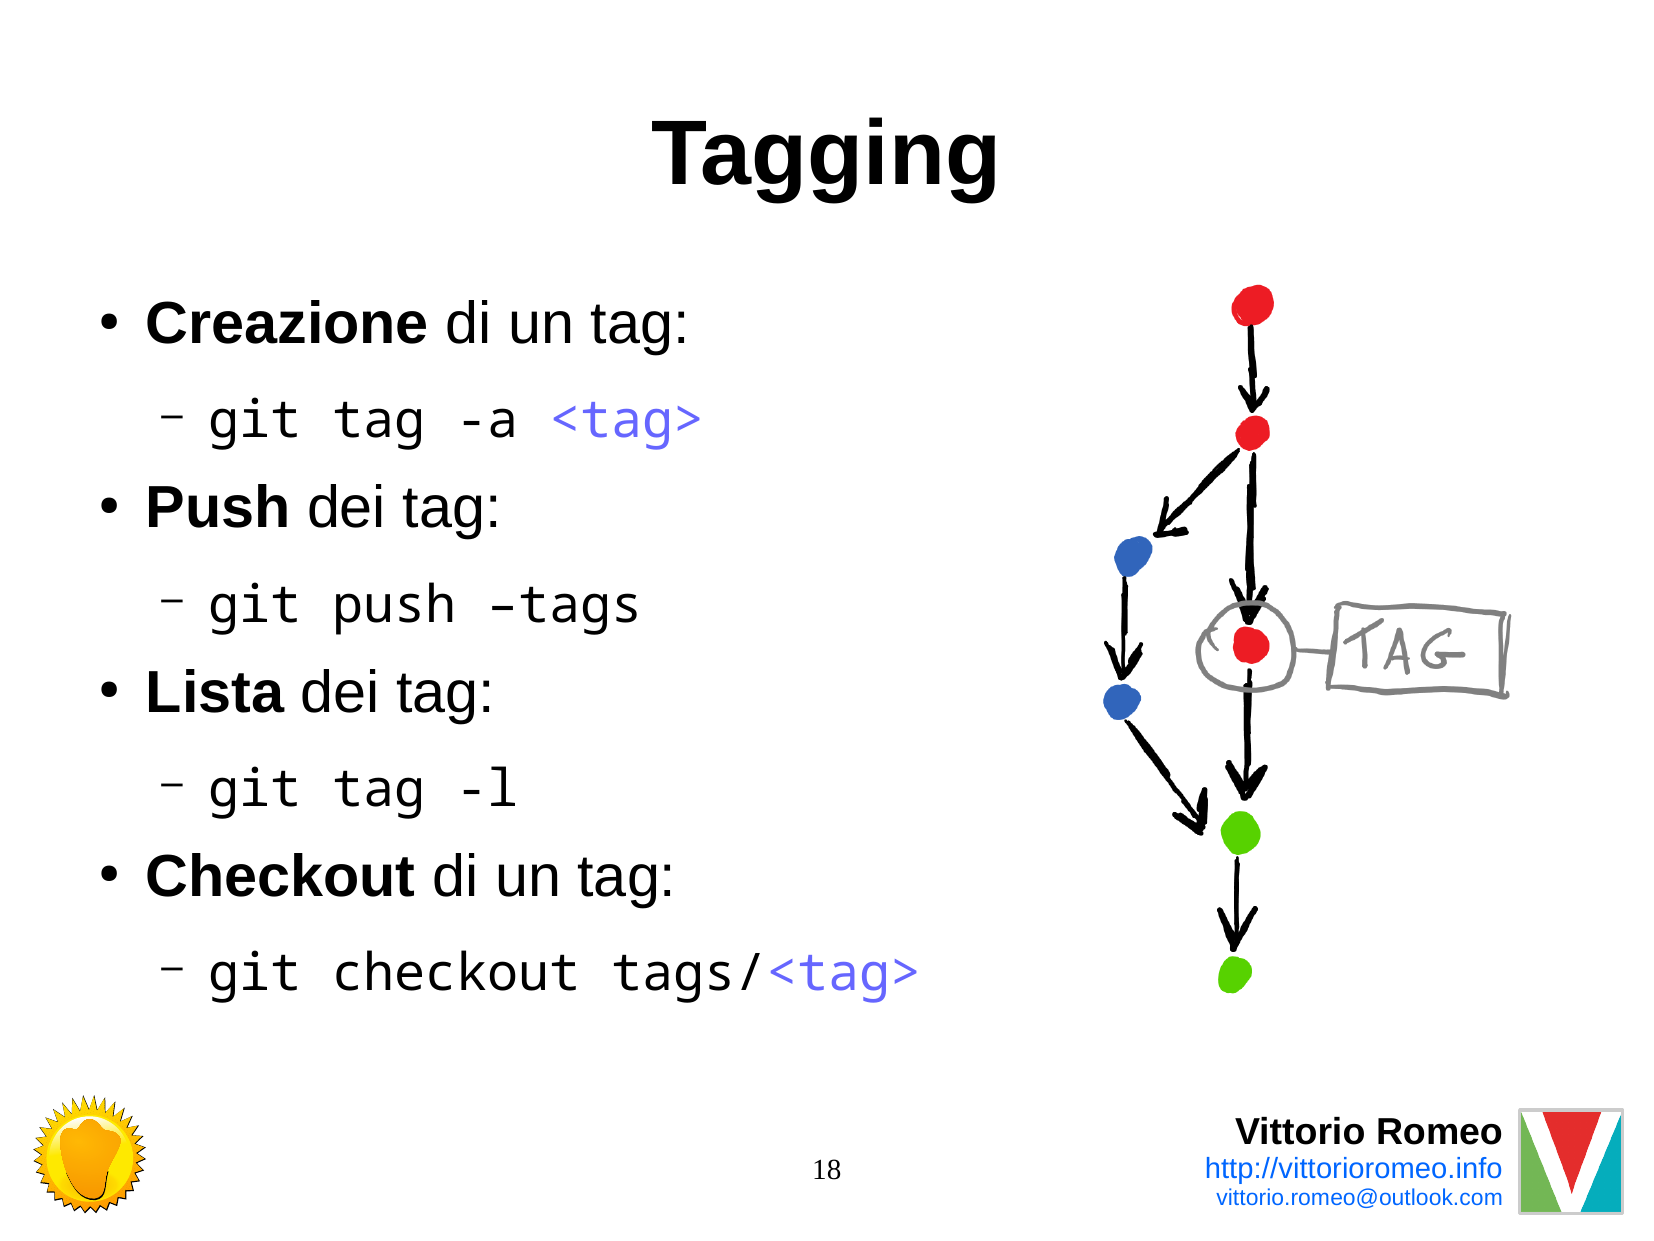

# Tagging
Creazione di un tag:
git tag -a <tag>
Push dei tag:
git push –tags
Lista dei tag:
git tag -l
Checkout di un tag:
git checkout tags/<tag>